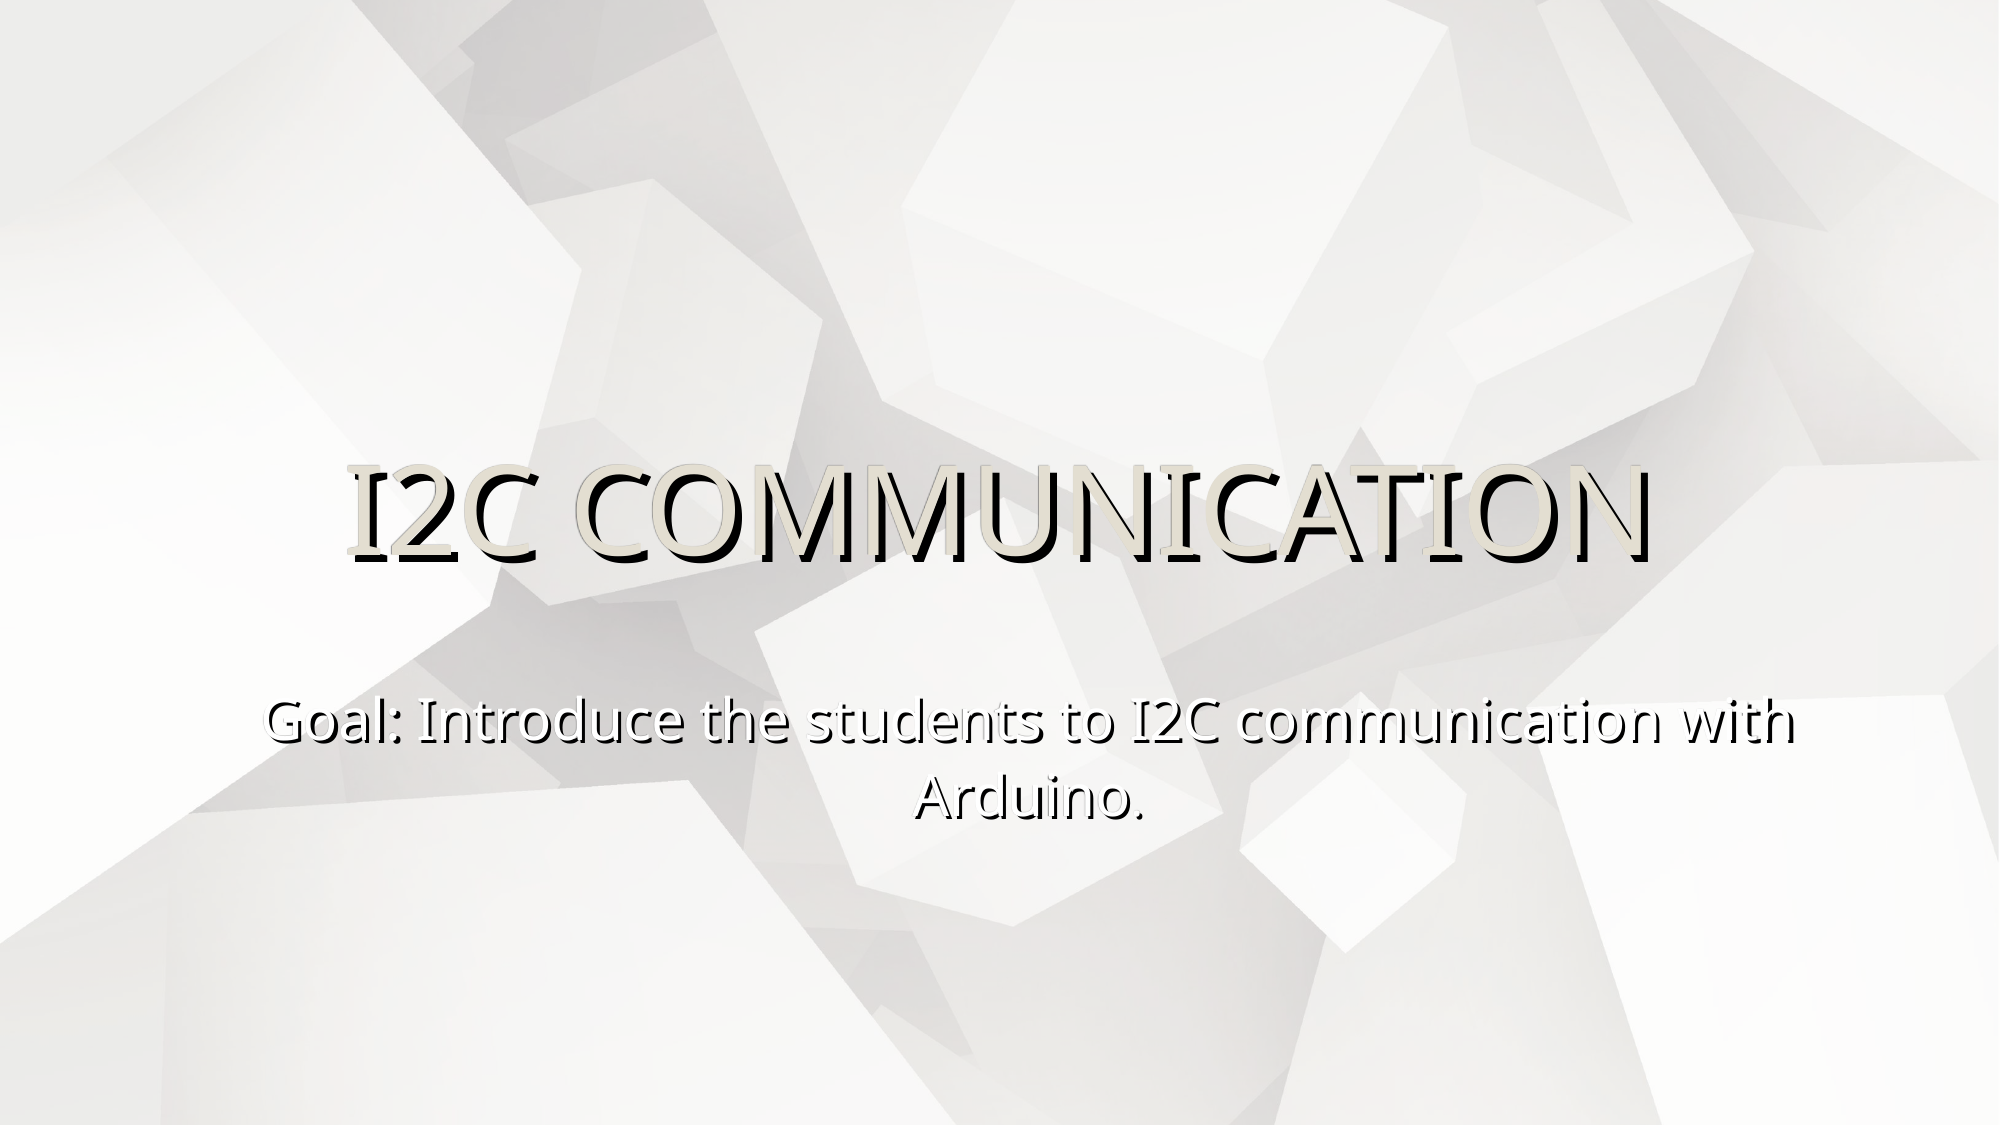

# I2C COMMUNICATION
Goal: Introduce the students to I2C communication with Arduino.